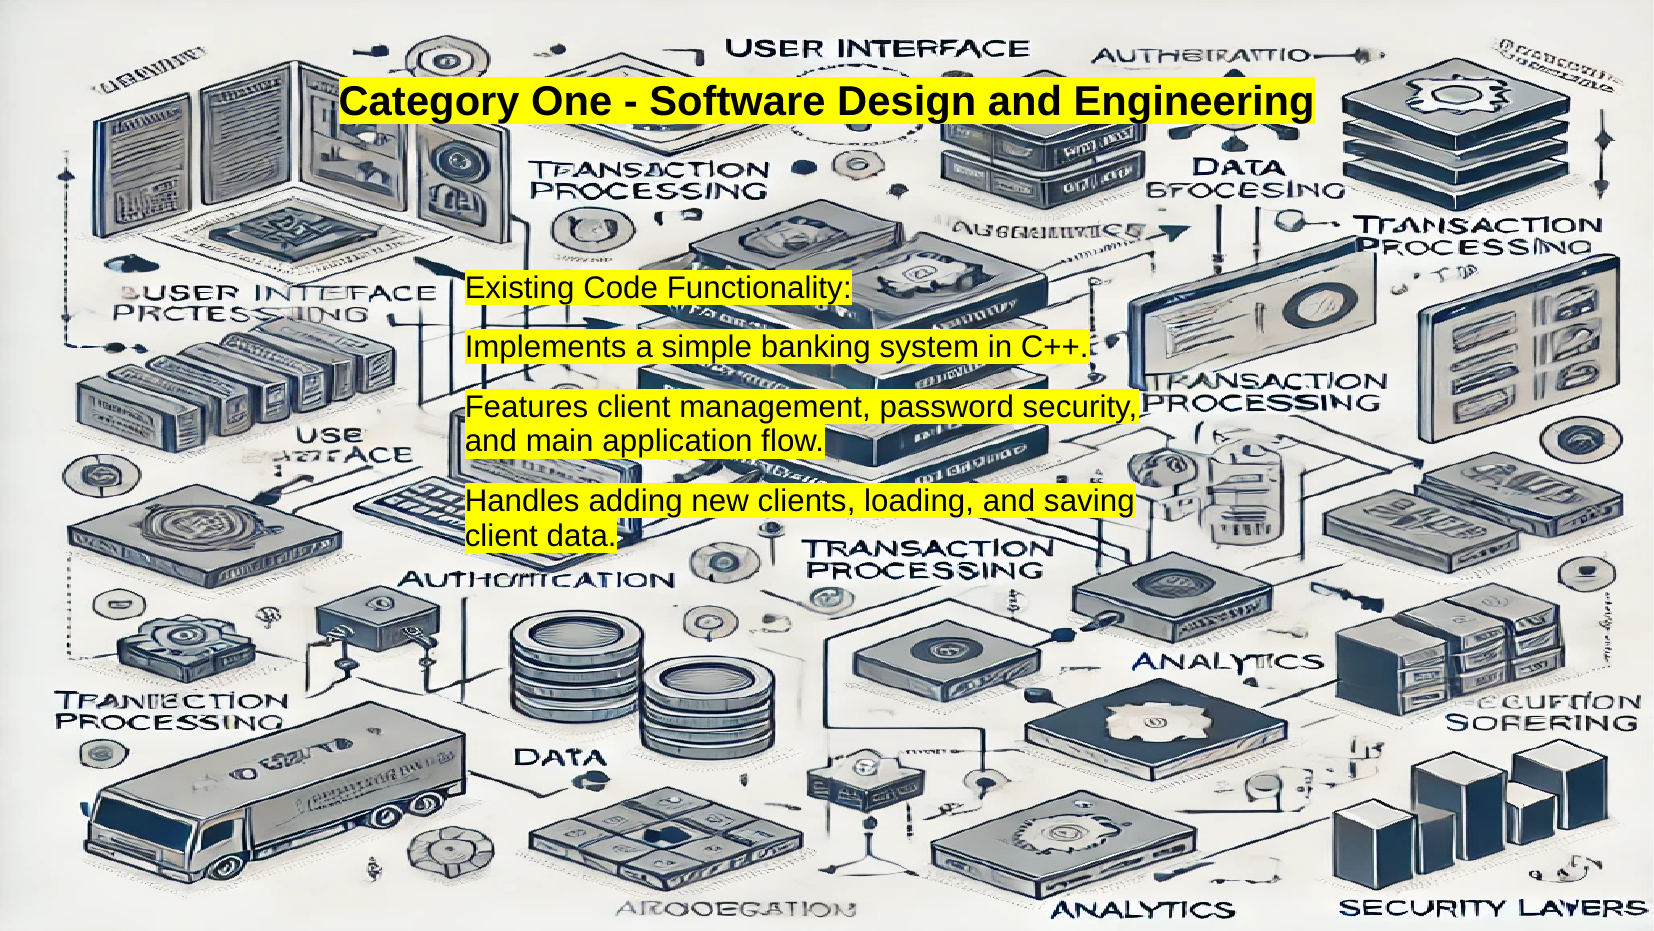

# Category One - Software Design and Engineering
Existing Code Functionality:
Implements a simple banking system in C++.
Features client management, password security, and main application flow.
Handles adding new clients, loading, and saving client data.